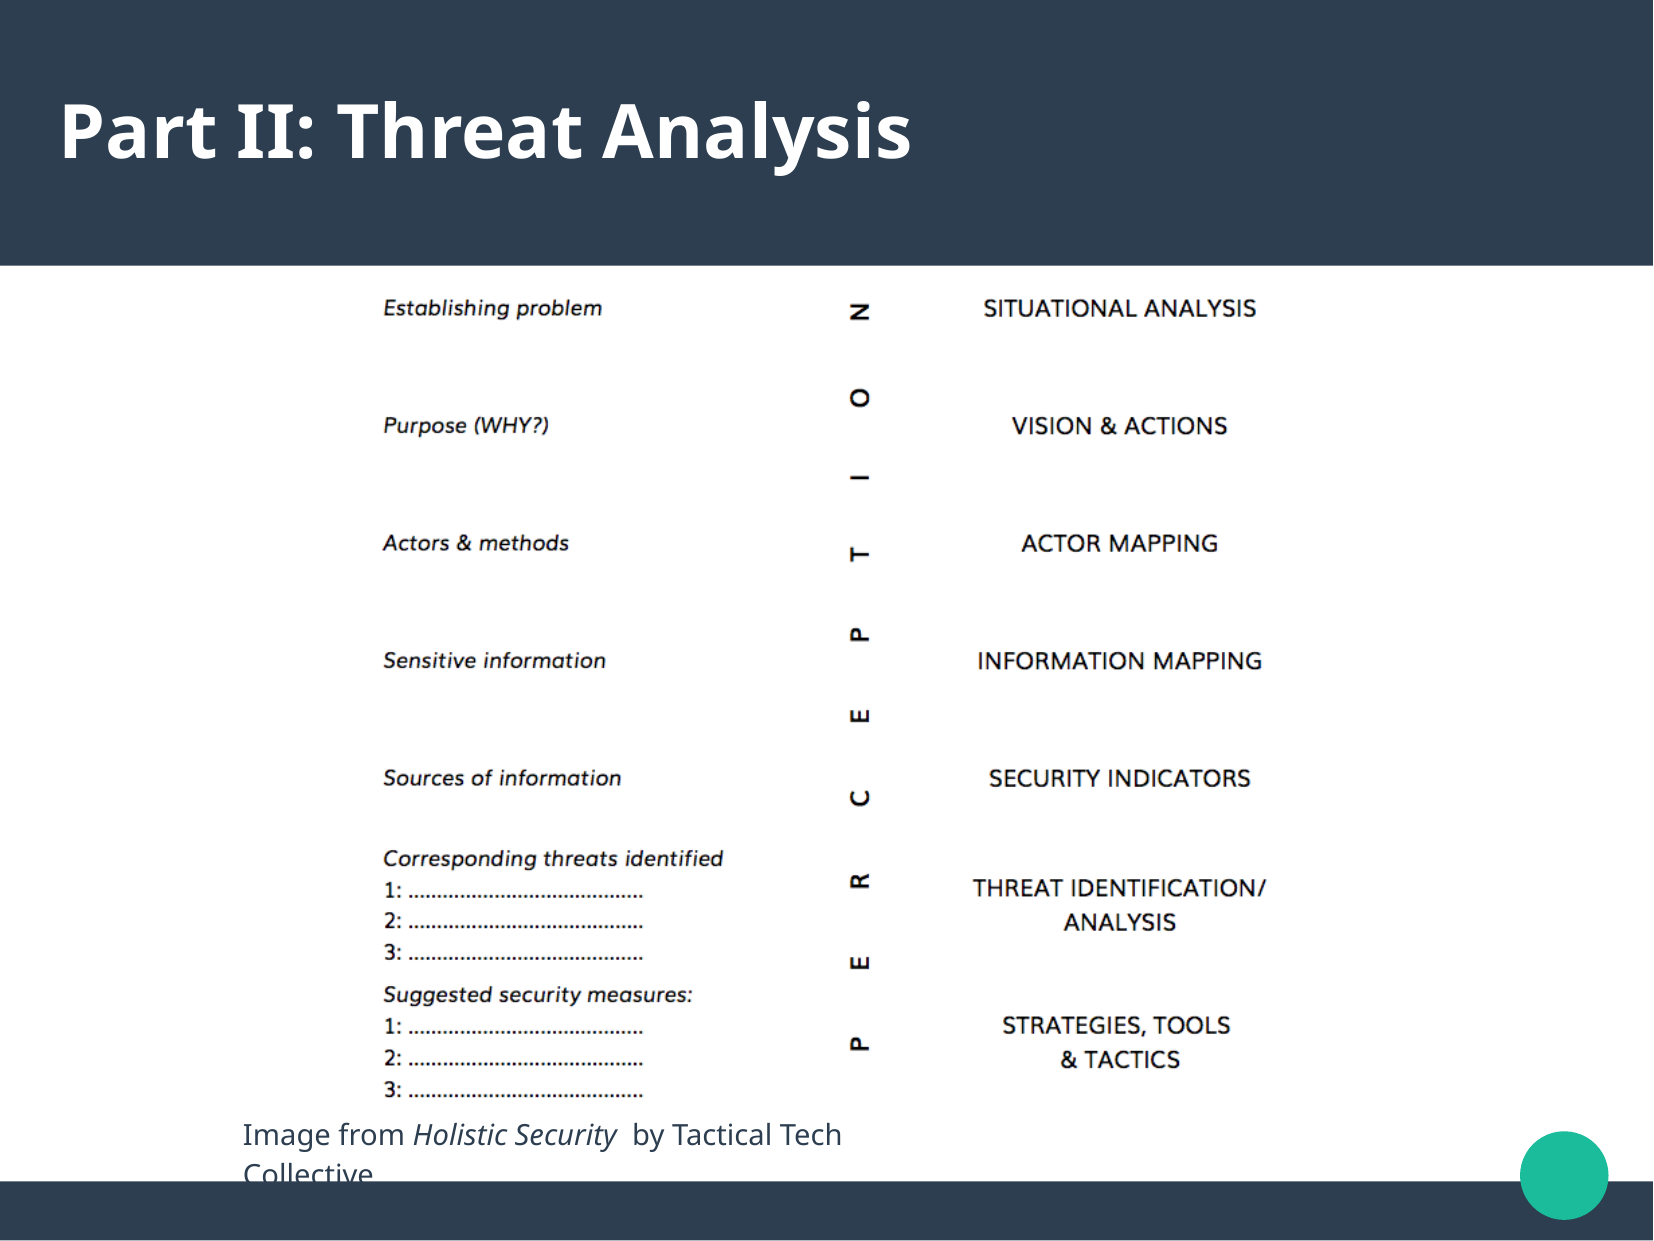

Part II: Threat Analysis
Image from Holistic Security by Tactical Tech Collective